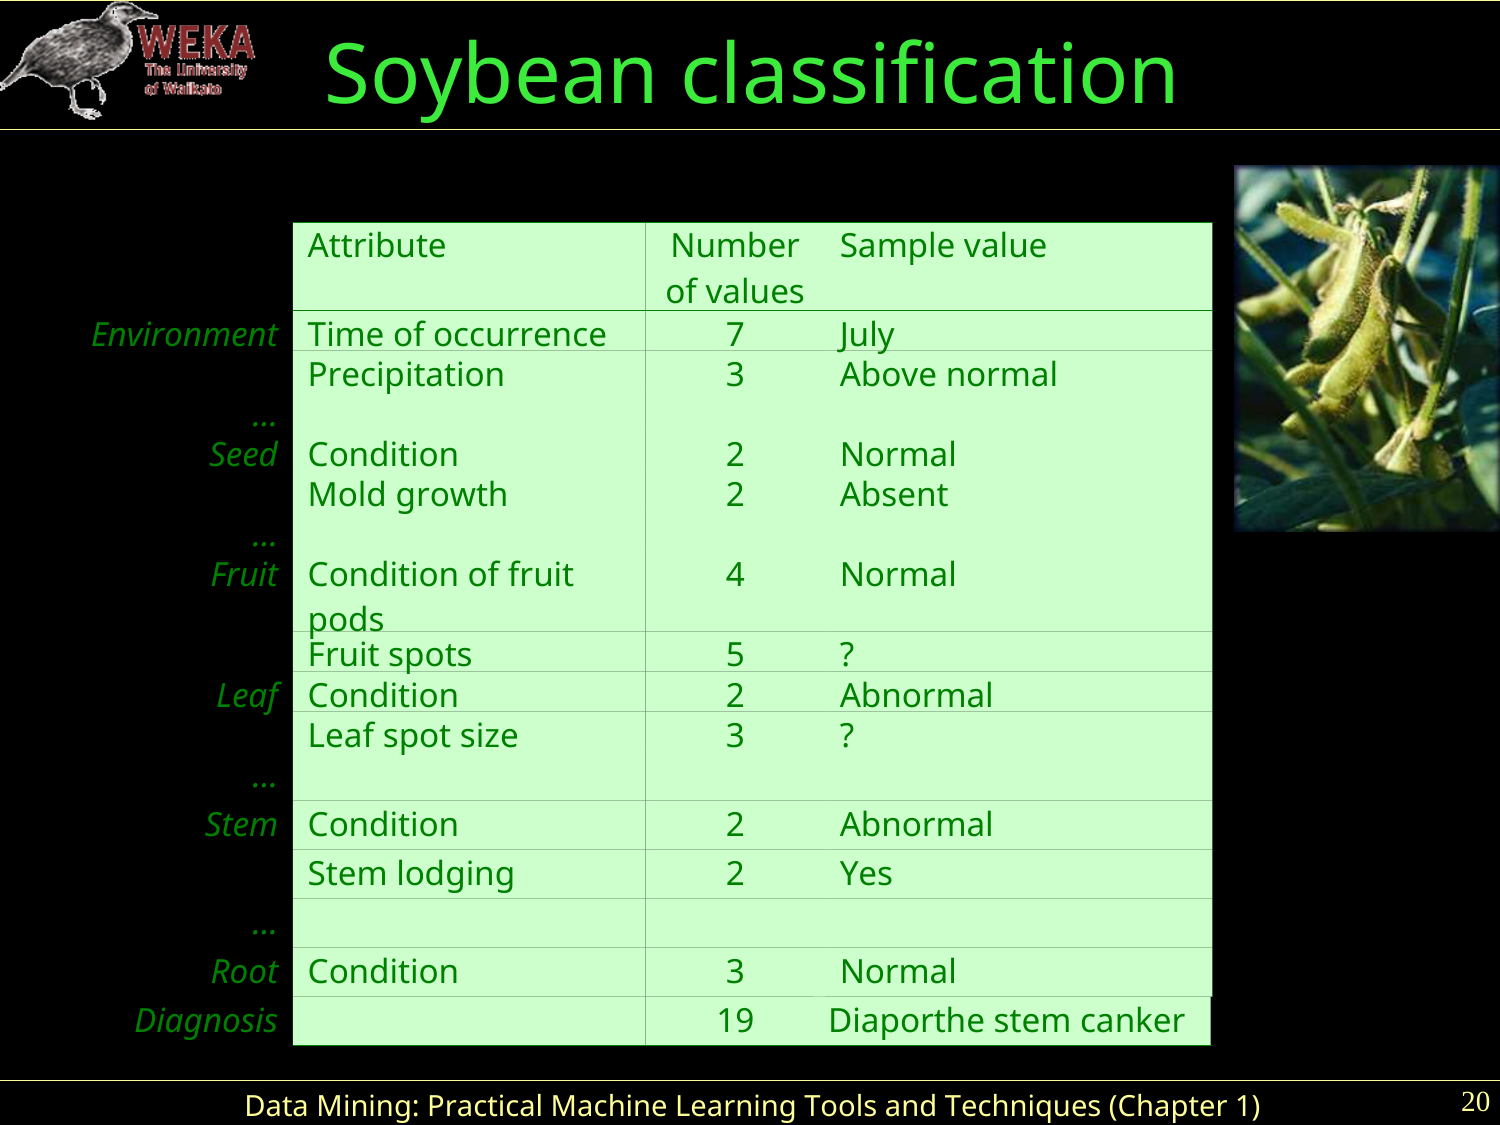

# Soybean classification
Attribute
Number of values
Sample value
Environment
Time of occurrence
7
July
Precipitation
3
Above normal
…
Seed
Condition
2
Normal
Mold growth
2
Absent
…
Fruit
Condition of fruit pods
4
Normal
Fruit spots
5
?
Leaf
Condition
2
Abnormal
Leaf spot size
3
?
…
Stem
Condition
2
Abnormal
Stem lodging
2
Yes
…
Root
Condition
3
Normal
Diagnosis
19
Diaporthe stem canker
Data Mining: Practical Machine Learning Tools and Techniques (Chapter 1)
20